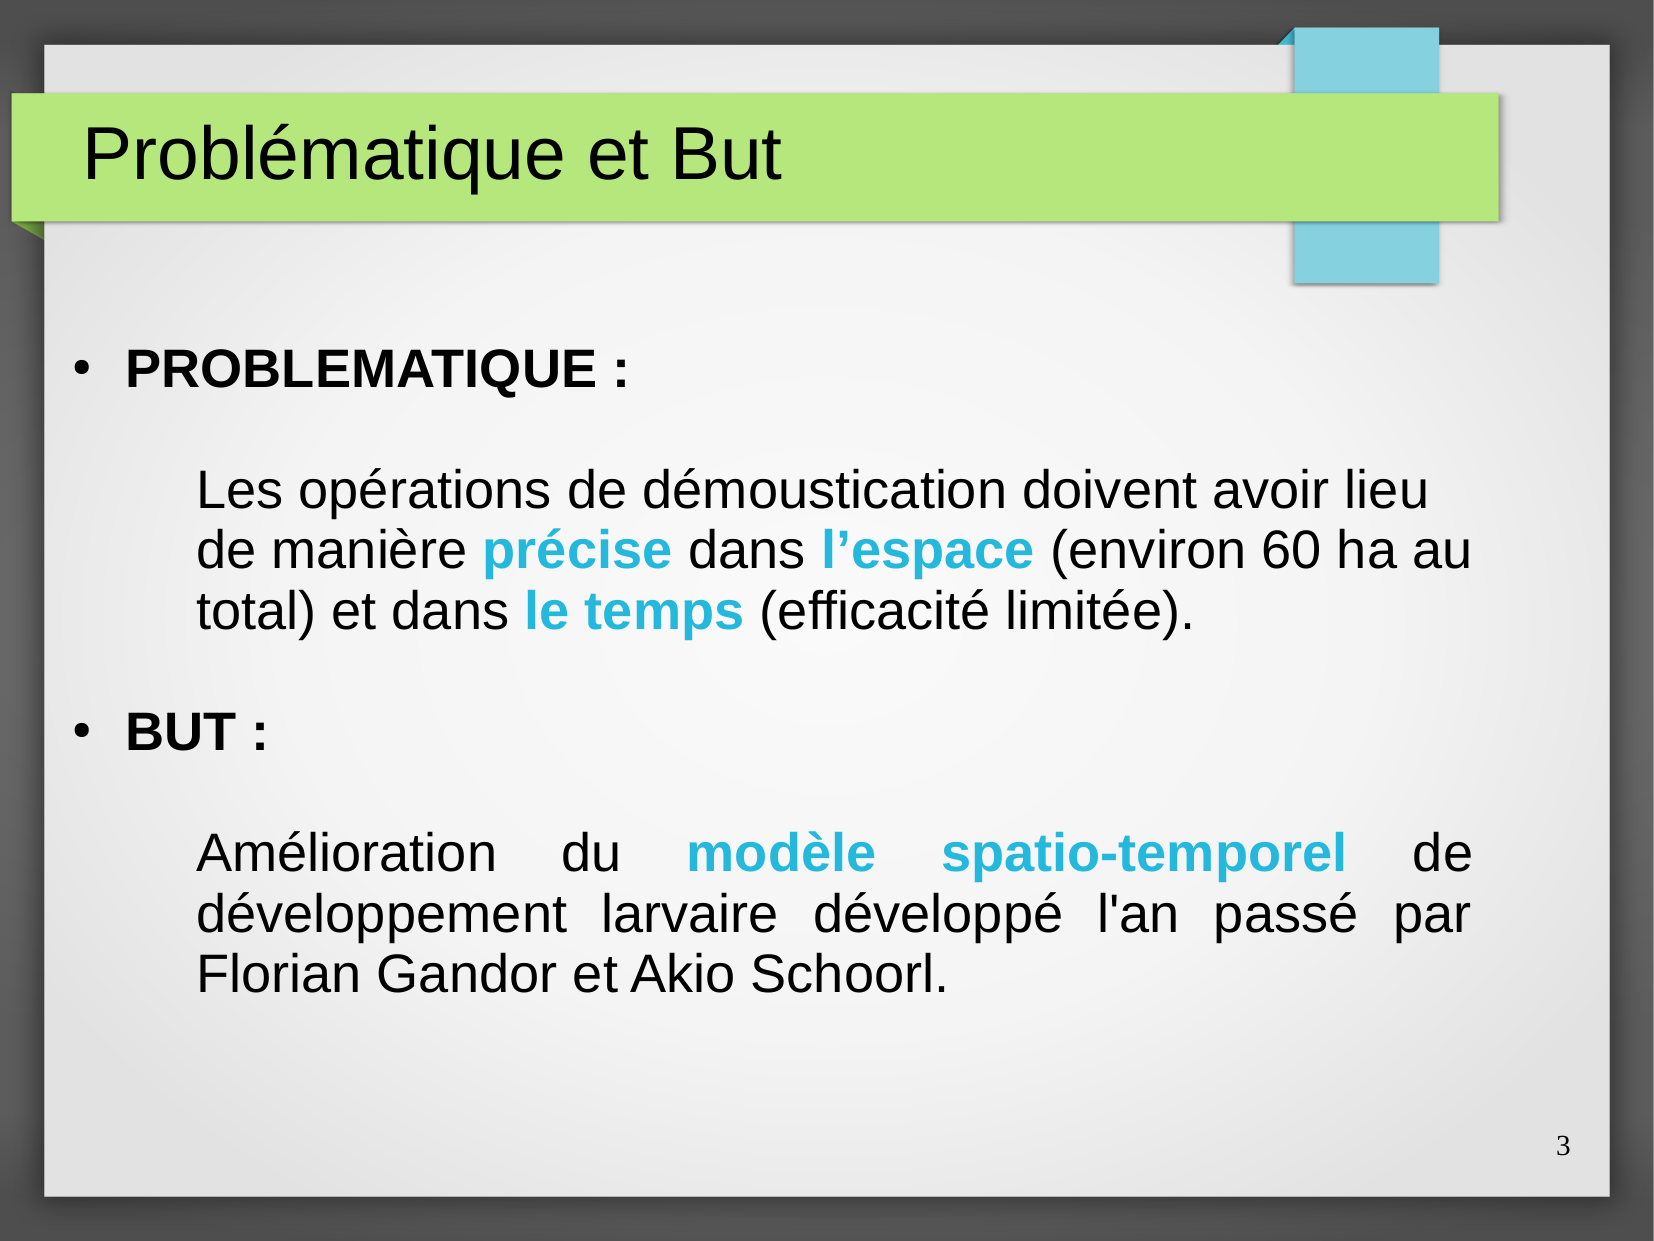

# Problématique et But
PROBLEMATIQUE :
Les opérations de démoustication doivent avoir lieu de manière précise dans l’espace (environ 60 ha au total) et dans le temps (efficacité limitée).
BUT :
Amélioration du modèle spatio-temporel de développement larvaire développé l'an passé par Florian Gandor et Akio Schoorl.
3